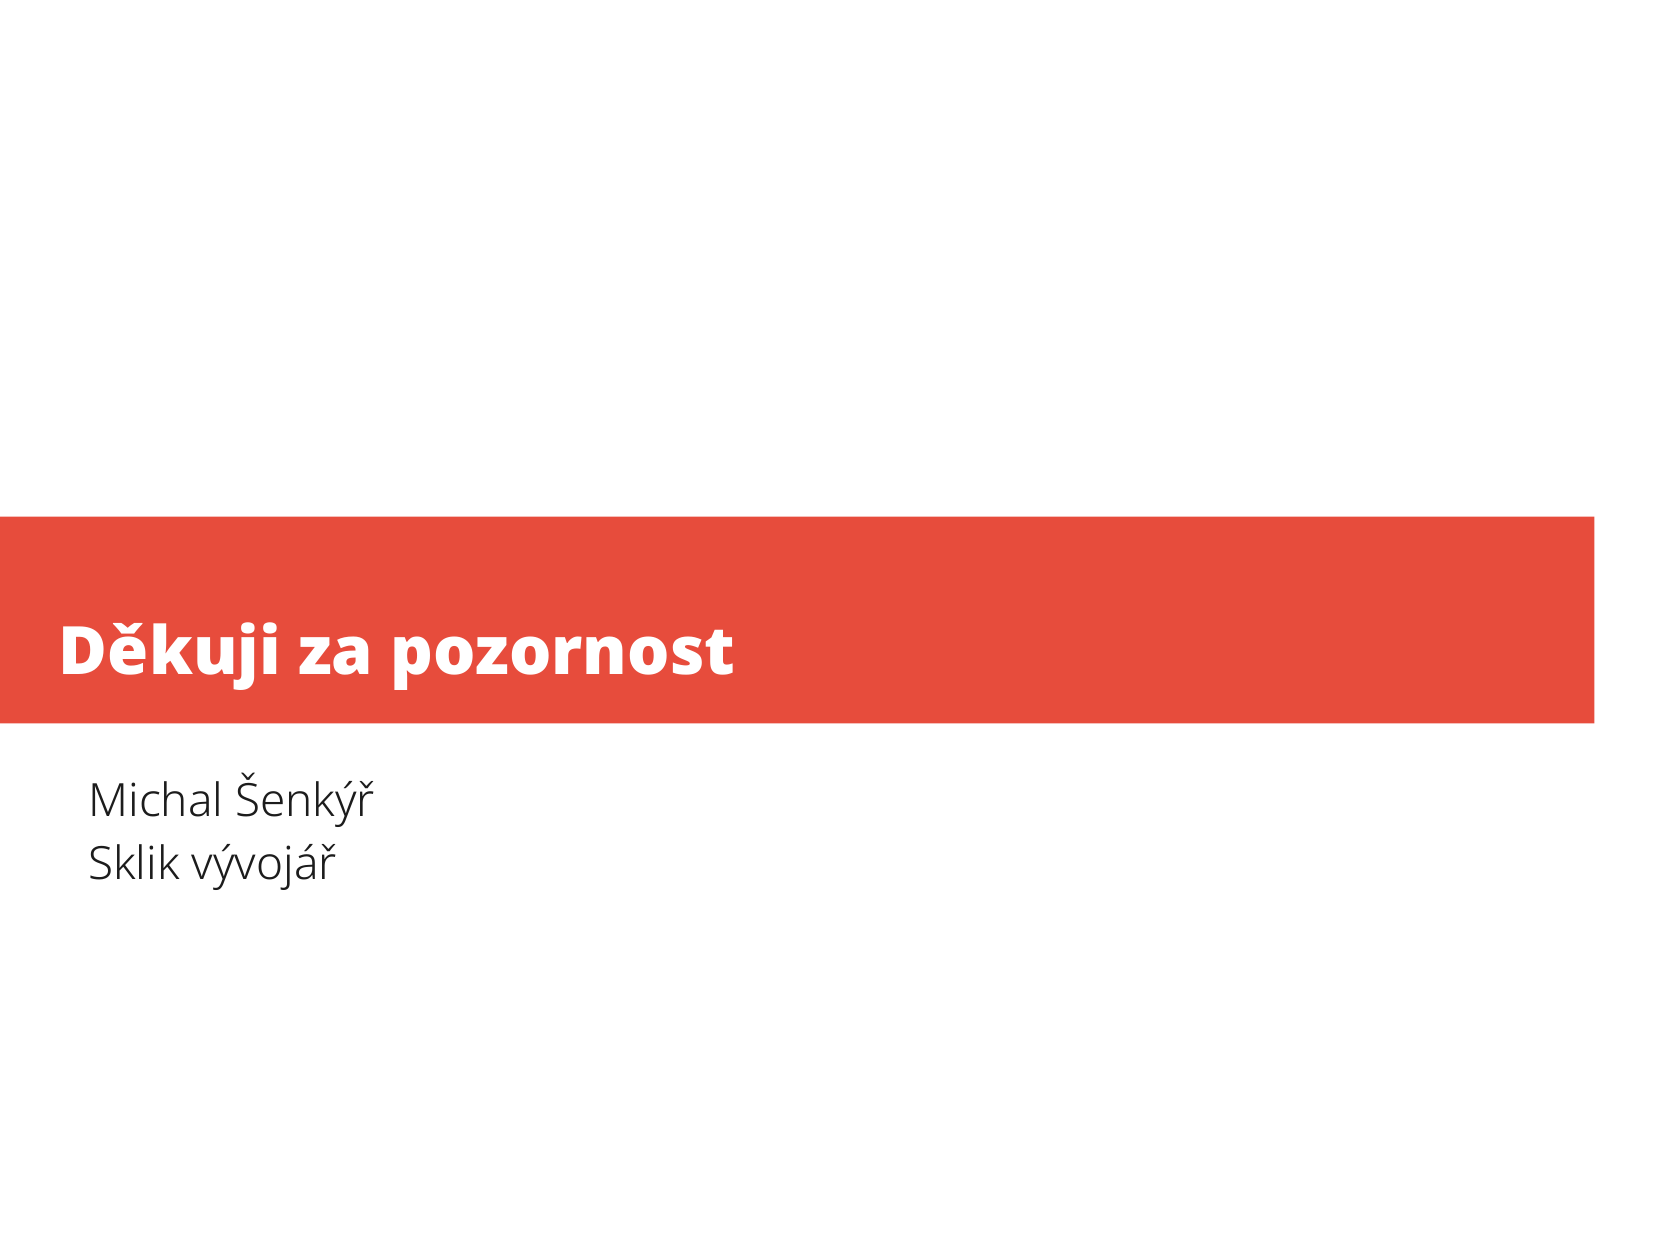

# Děkuji za pozornost
Michal Šenkýř
Sklik vývojář